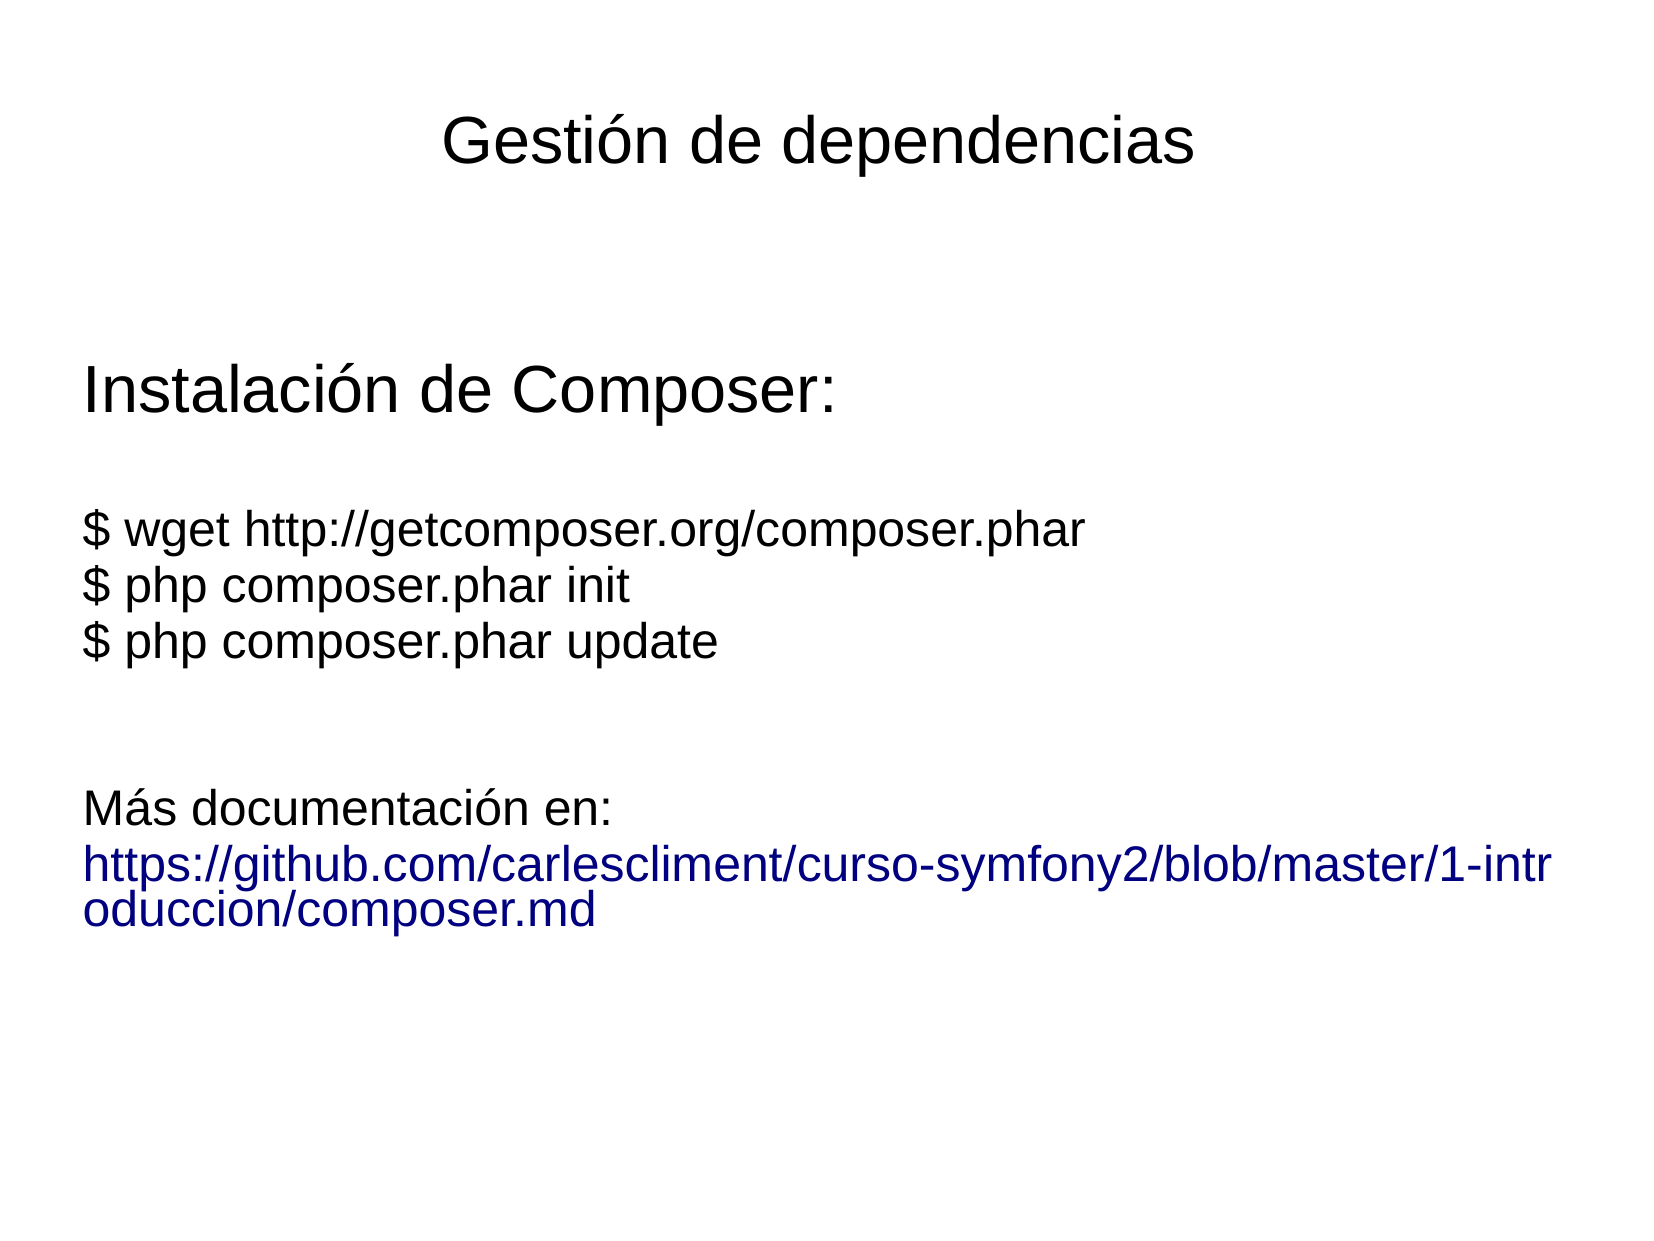

# Gestión de dependencias
Instalación de Composer:
$ wget http://getcomposer.org/composer.phar
$ php composer.phar init
$ php composer.phar update
Más documentación en:
https://github.com/carlescliment/curso-symfony2/blob/master/1-introduccion/composer.md